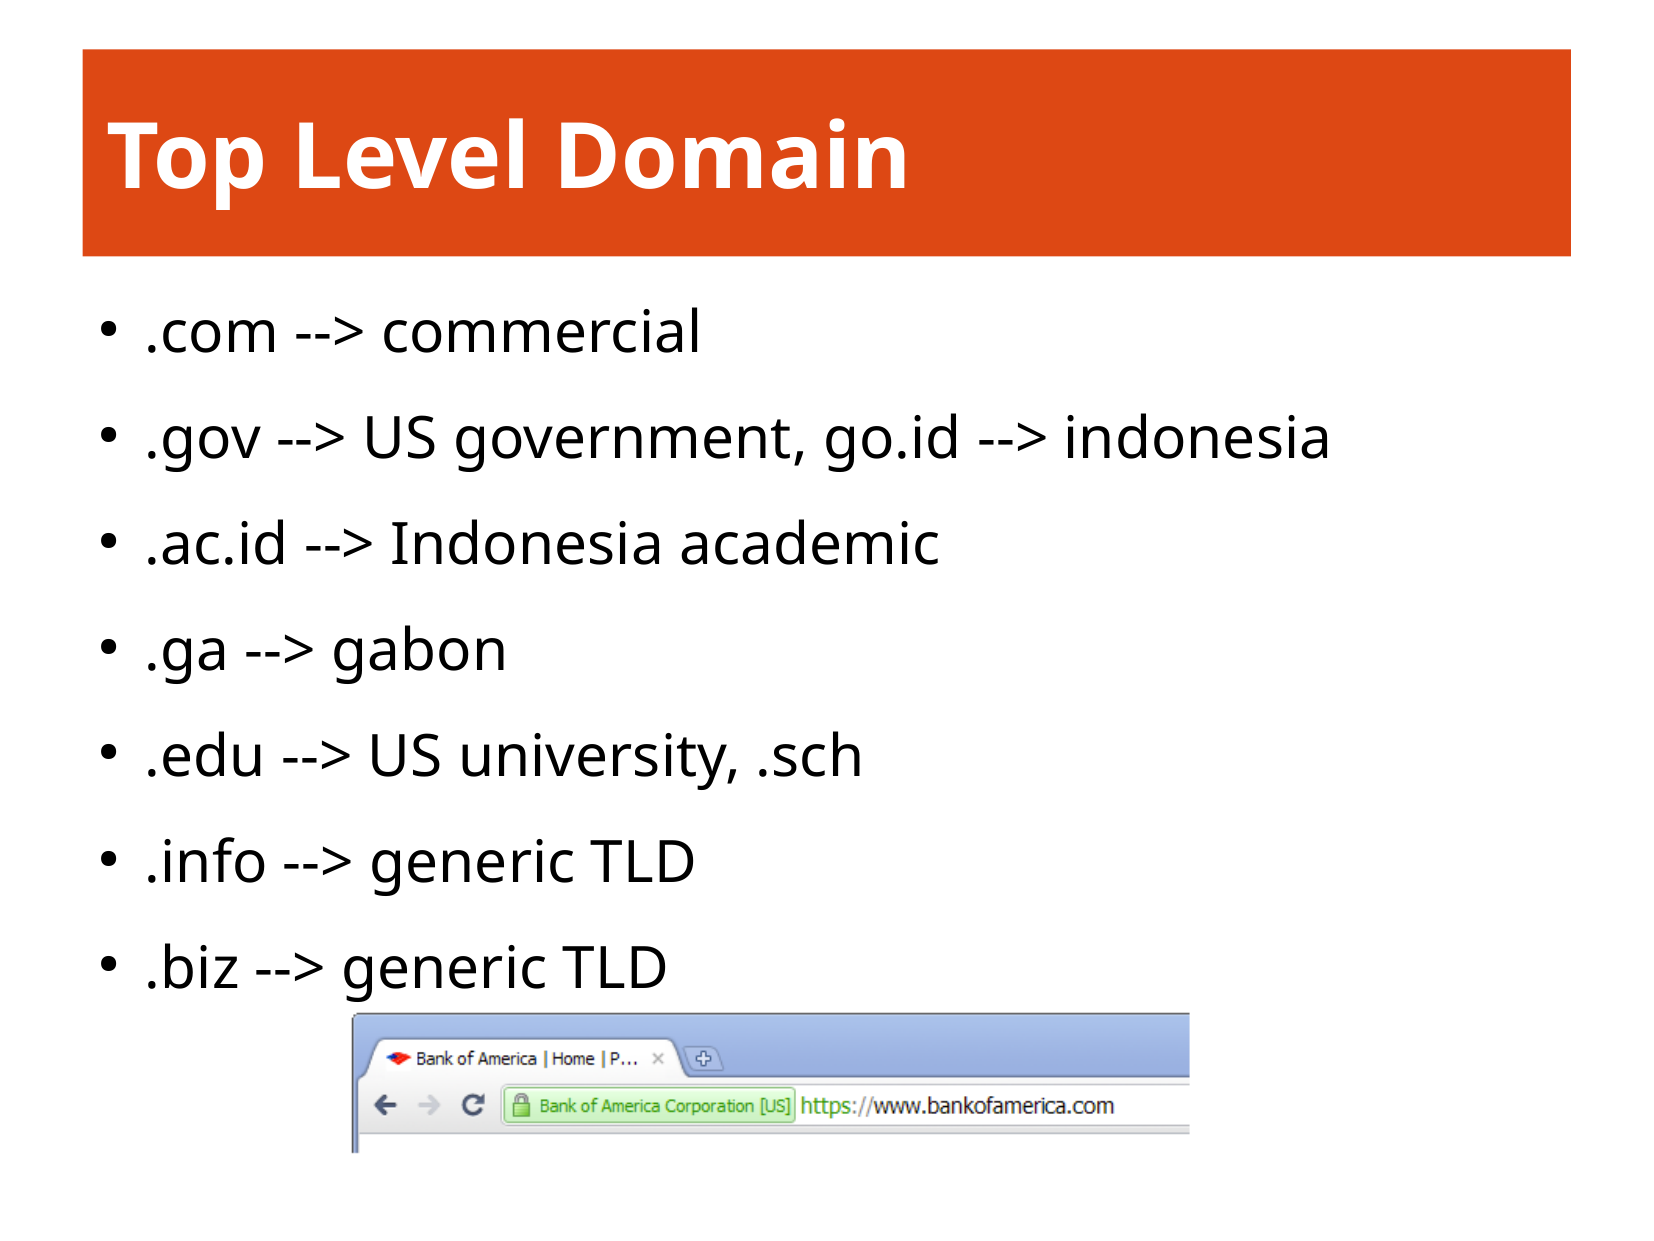

# Top Level Domain
.com --> commercial
.gov --> US government, go.id --> indonesia
.ac.id --> Indonesia academic
.ga --> gabon
.edu --> US university, .sch
.info --> generic TLD
.biz --> generic TLD